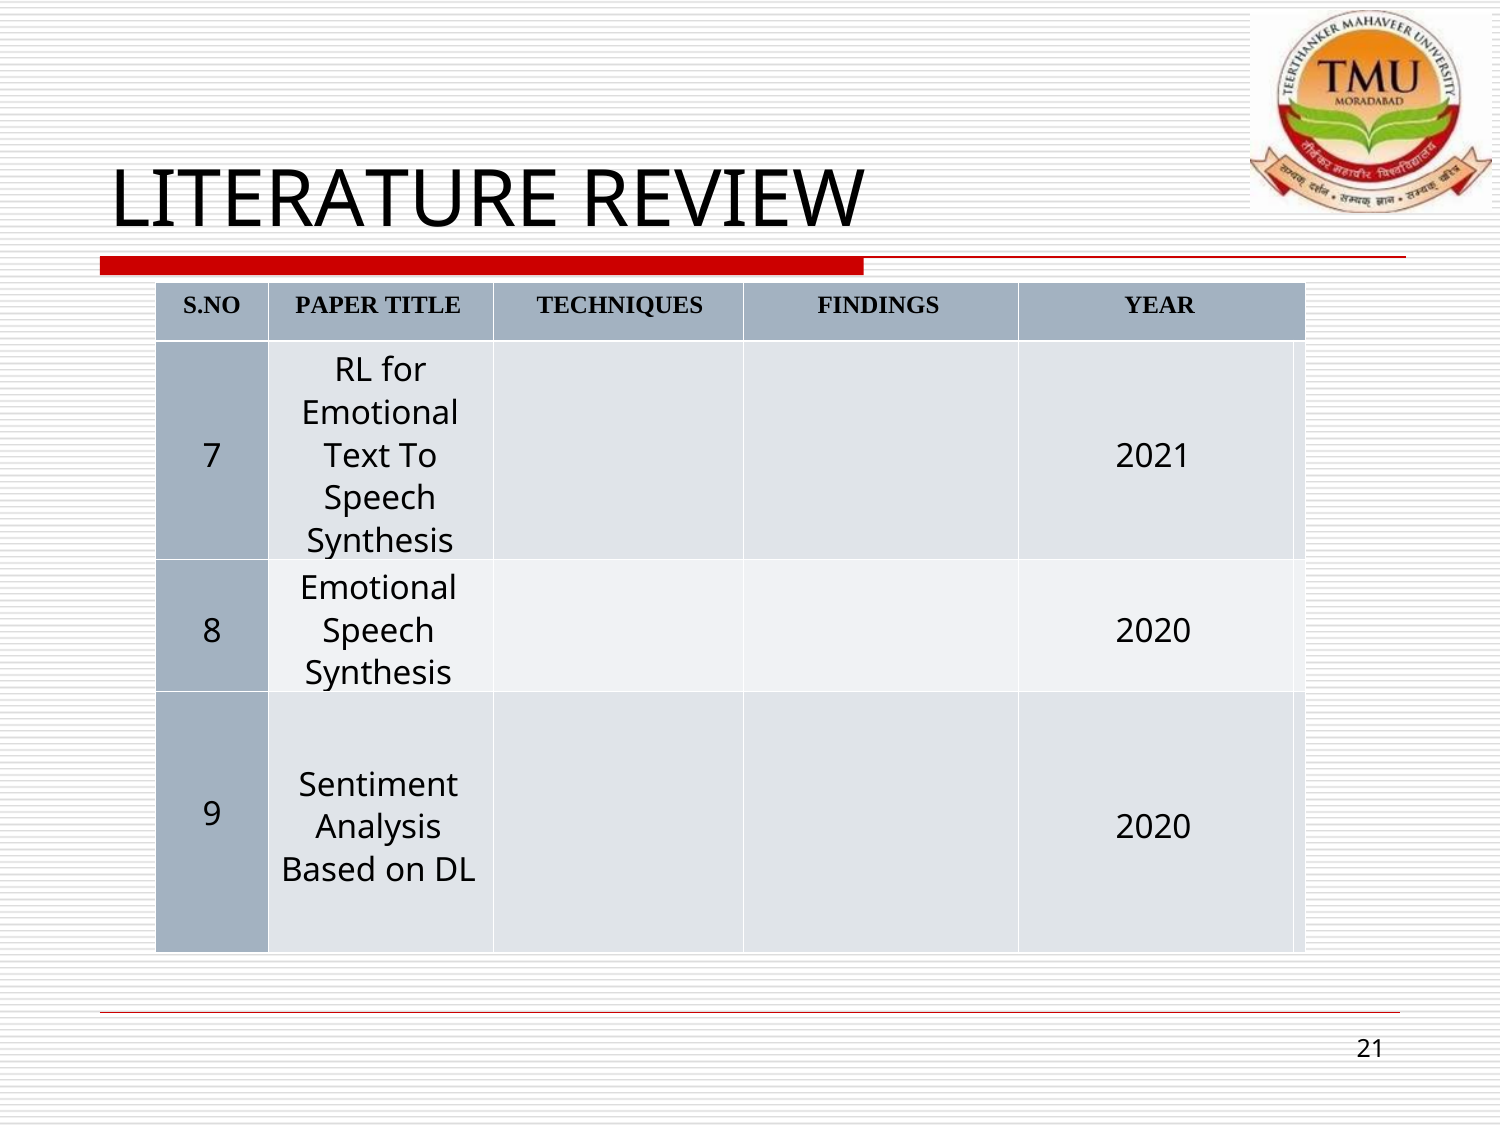

LITERATURE REVIEW
| S.NO | PAPER TITLE | TECHNIQUES | FINDINGS | YEAR | |
| --- | --- | --- | --- | --- | --- |
| 7 | RL for Emotional Text To Speech Synthesis | | | 2021 | |
| 8 | Emotional Speech Synthesis | | | 2020 | |
| 9 | Sentiment Analysis Based on DL | | | 2020 | |
#